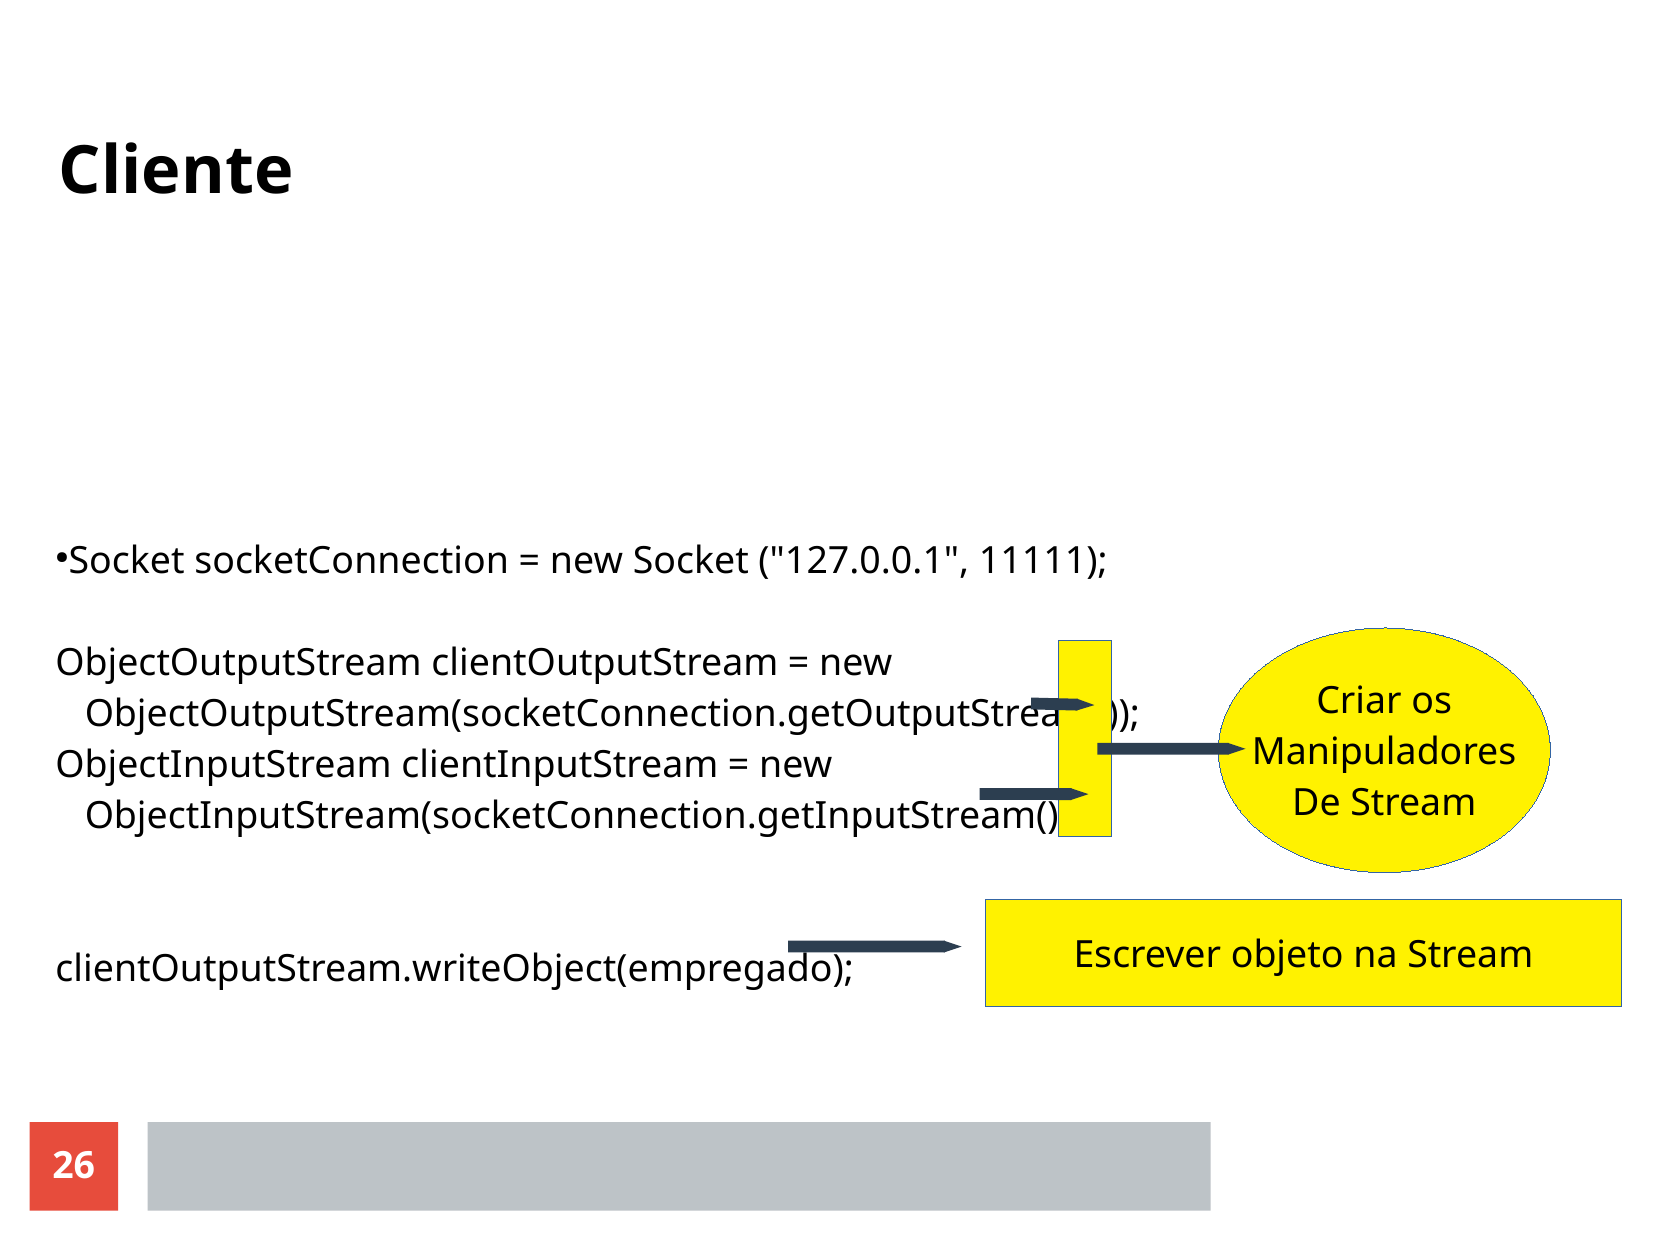

# Cliente
Socket socketConnection = new Socket ("127.0.0.1", 11111);
ObjectOutputStream clientOutputStream = new
 ObjectOutputStream(socketConnection.getOutputStream());
ObjectInputStream clientInputStream = new
 ObjectInputStream(socketConnection.getInputStream());
clientOutputStream.writeObject(empregado);
Criar os
Manipuladores
De Stream
Escrever objeto na Stream